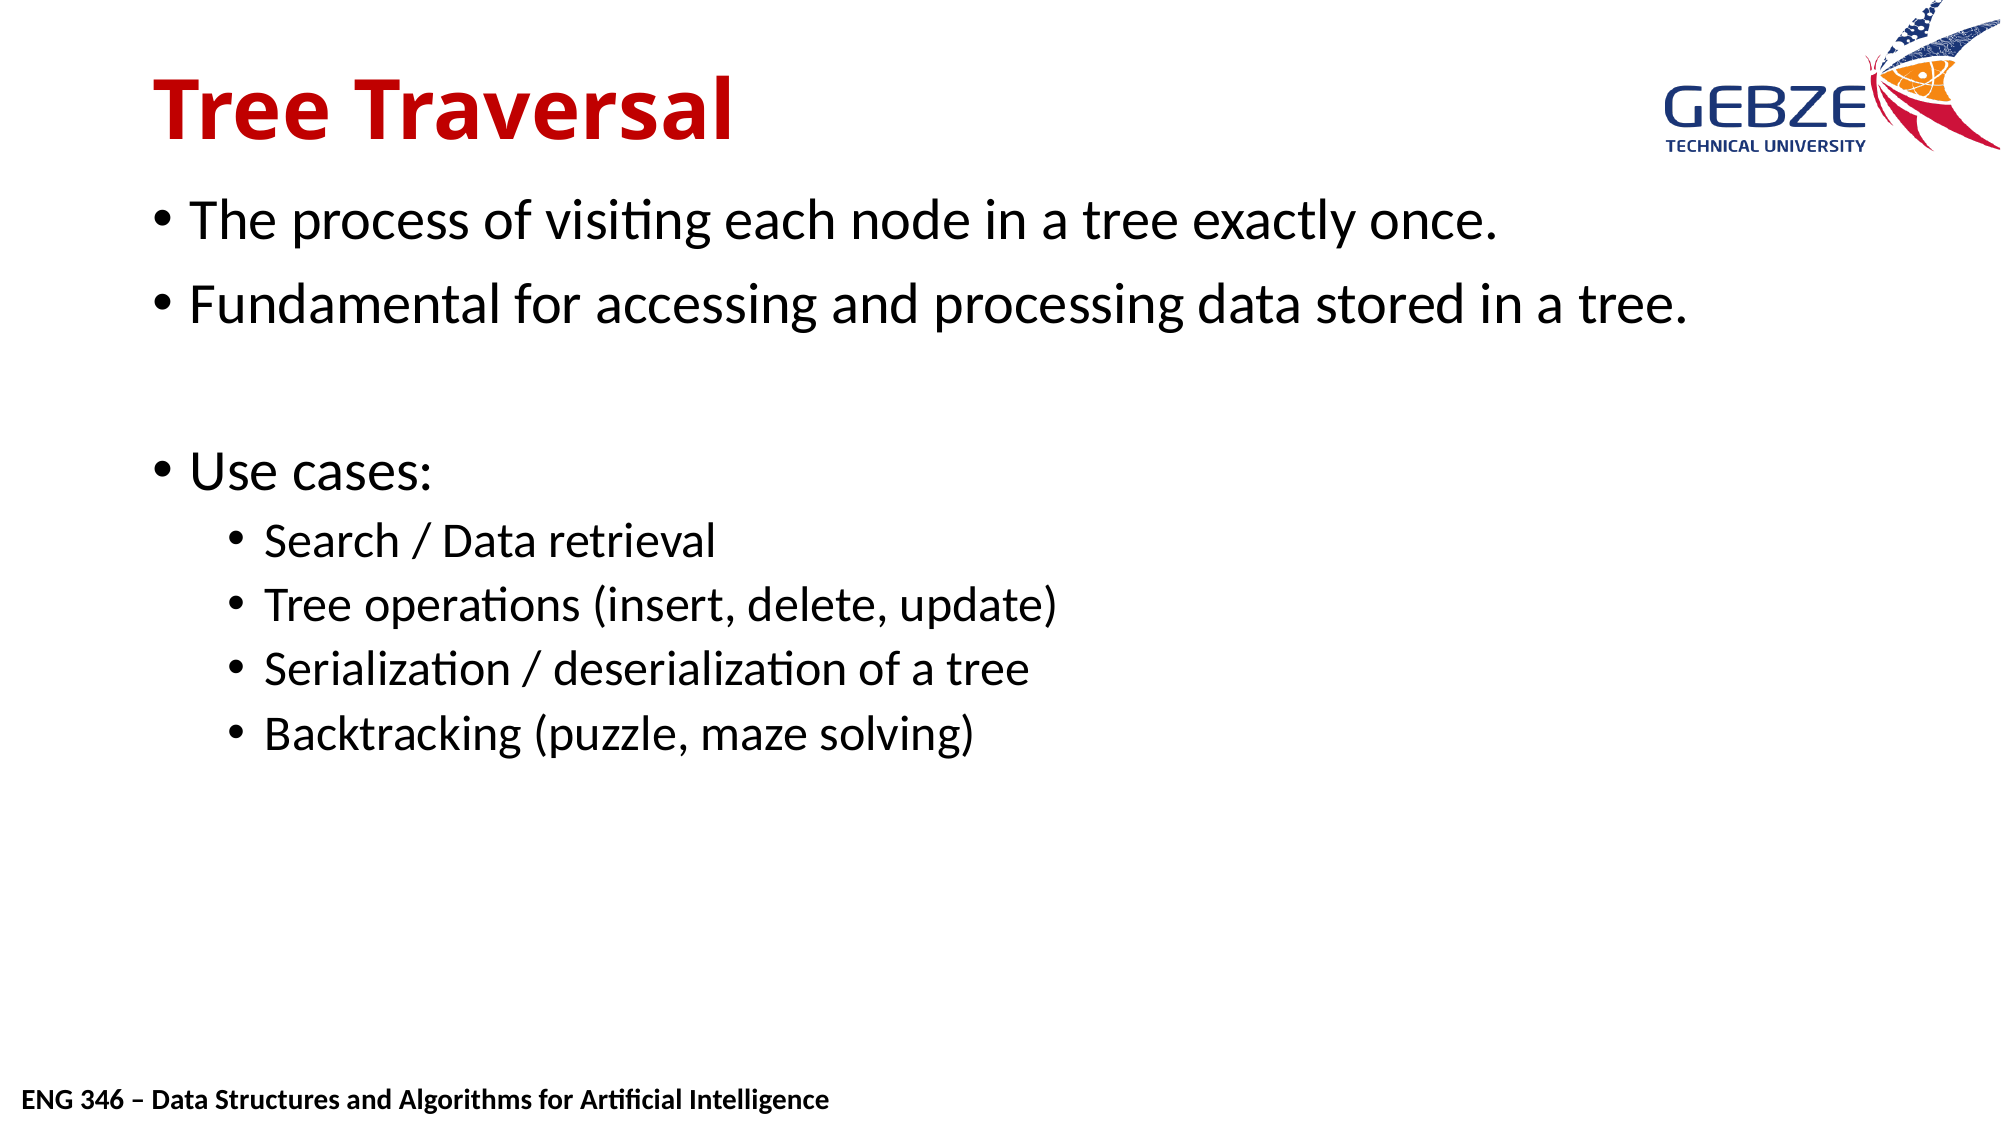

# Tree Traversal
The process of visiting each node in a tree exactly once.
Fundamental for accessing and processing data stored in a tree.
Use cases:
Search / Data retrieval
Tree operations (insert, delete, update)
Serialization / deserialization of a tree
Backtracking (puzzle, maze solving)